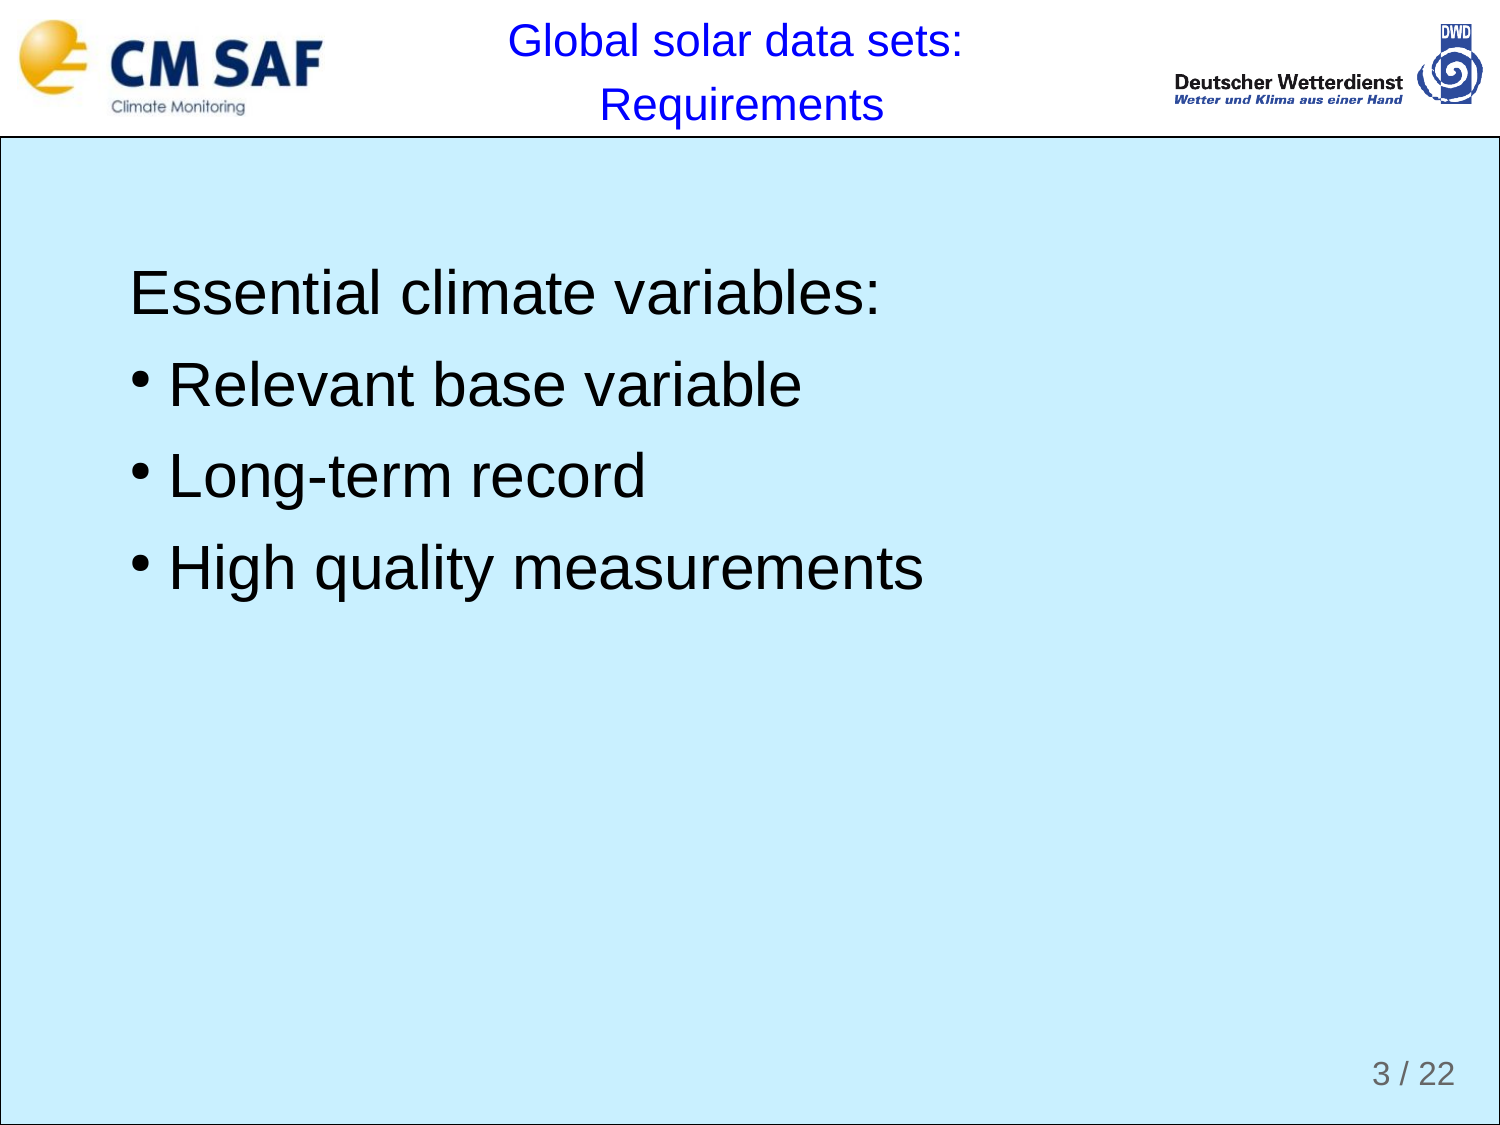

Global solar data sets:
Requirements
# Essential climate variables:
 Relevant base variable
 Long-term record
 High quality measurements